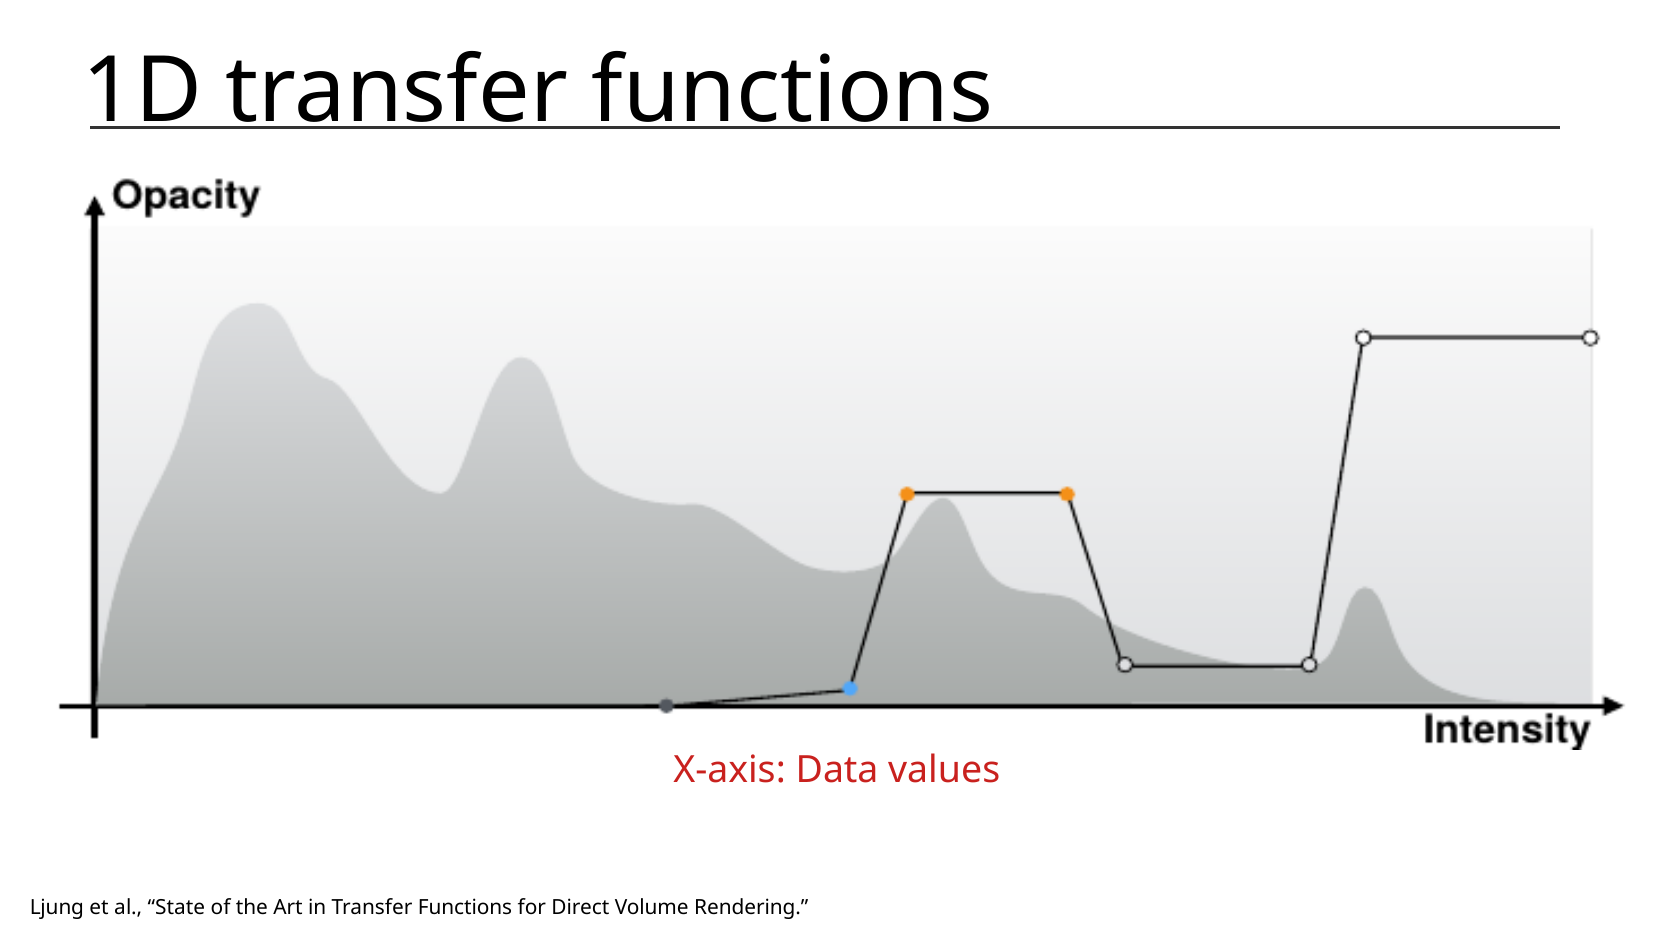

# 1D transfer functions
X-axis: Data values
Ljung et al., “State of the Art in Transfer Functions for Direct Volume Rendering.”